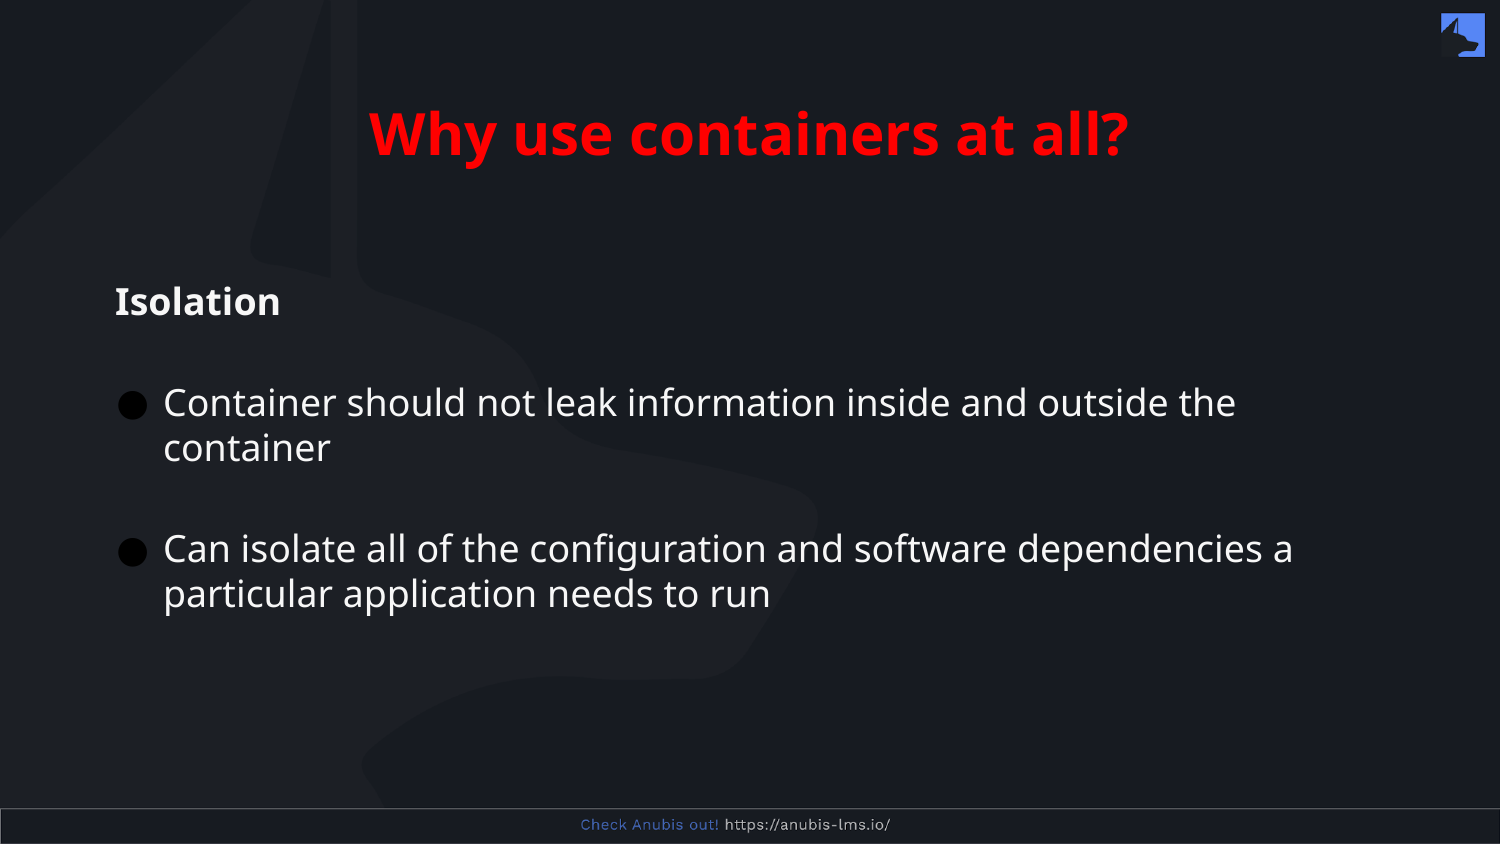

# Why use containers at all?
Isolation
Container should not leak information inside and outside the container
Can isolate all of the configuration and software dependencies a particular application needs to run